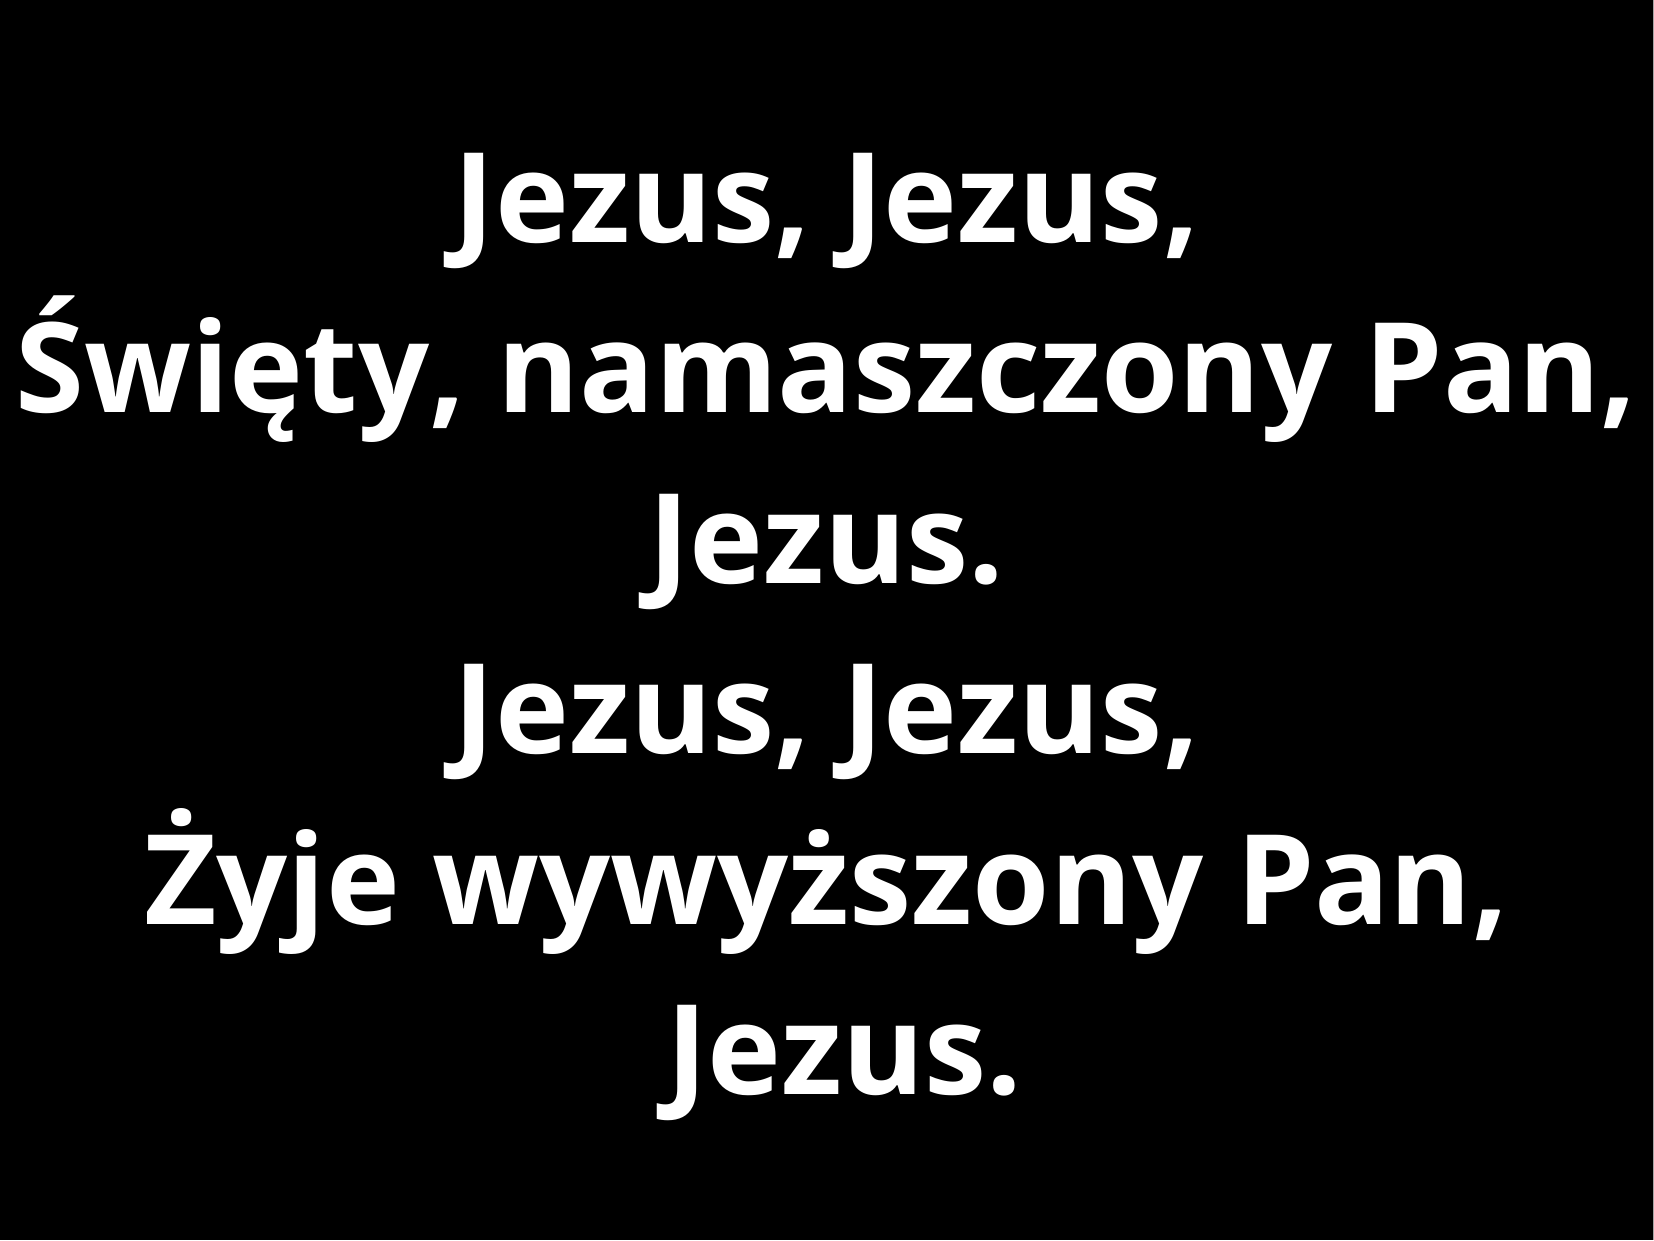

# Jezus, Jezus,
Święty, namaszczony Pan, Jezus.
Jezus, Jezus,
Żyje wywyższony Pan,
Jezus.